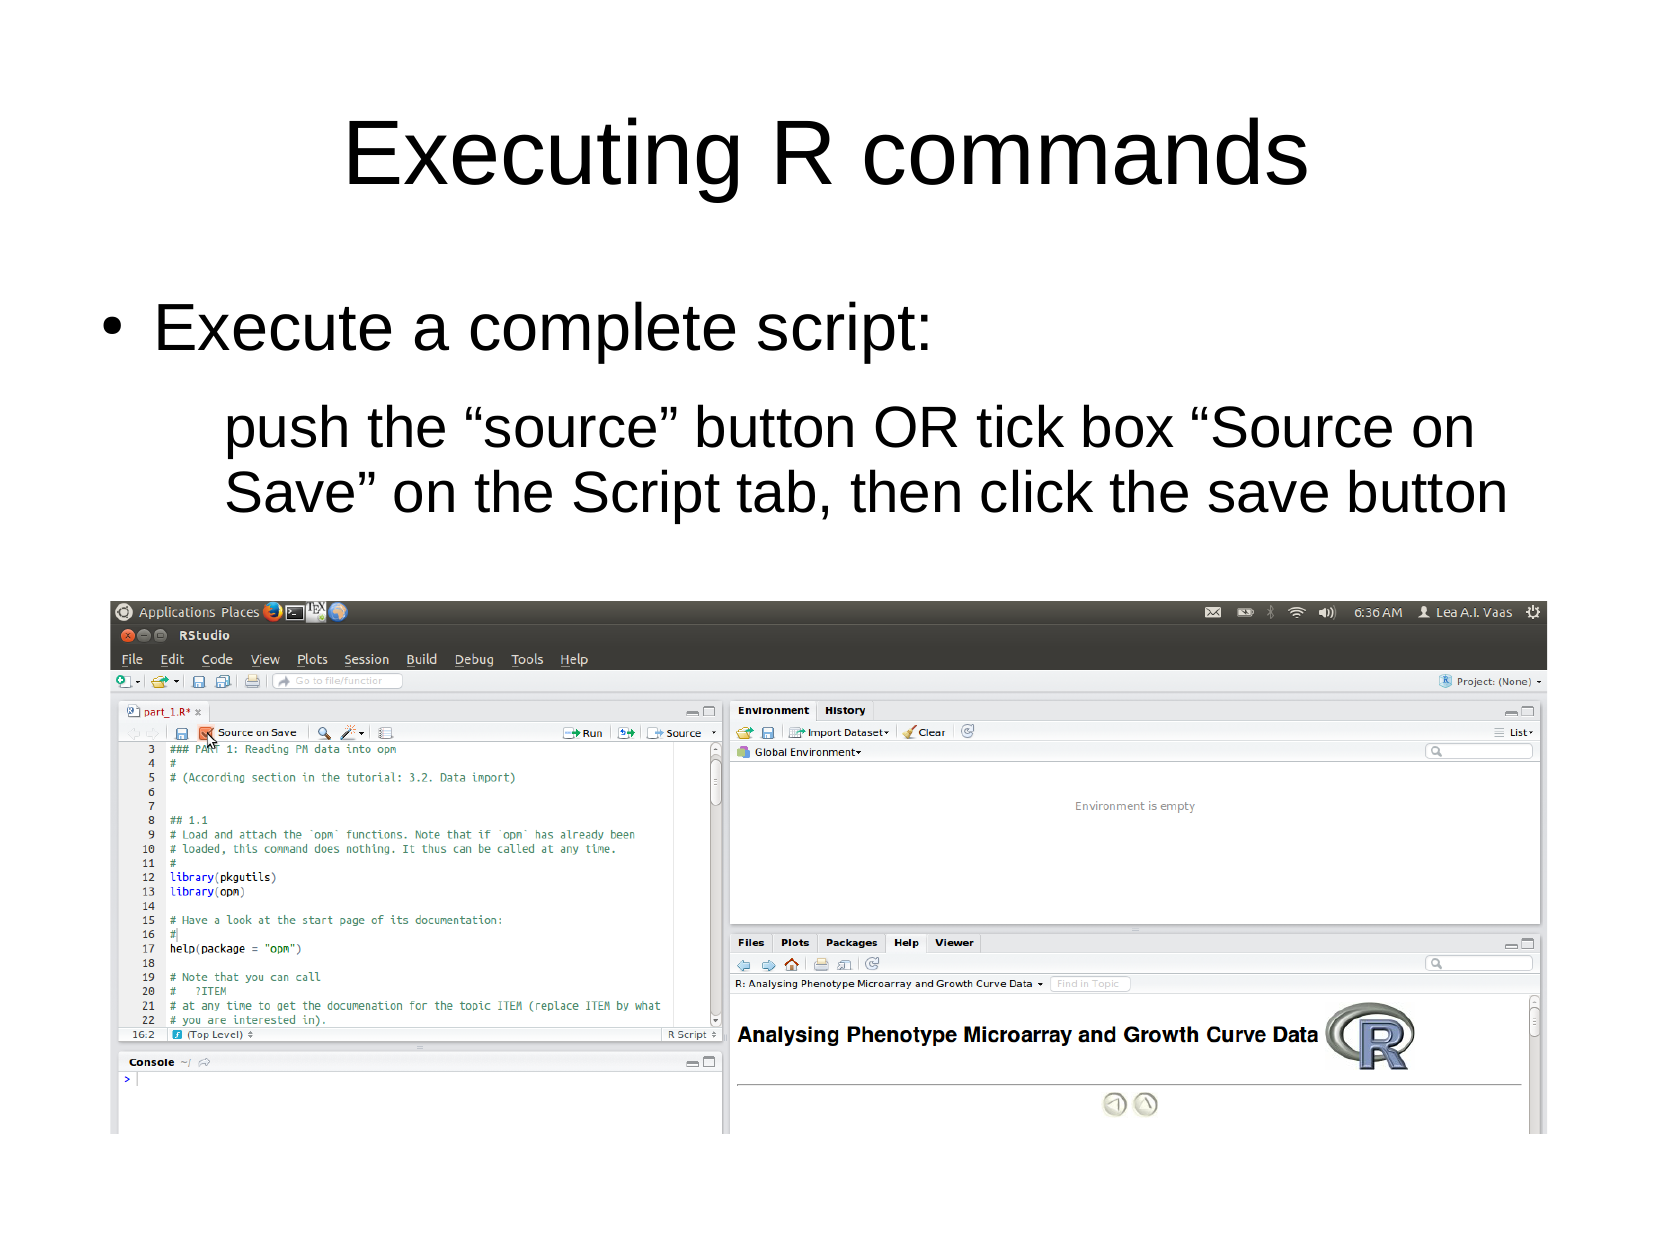

# Executing R commands
Execute a complete script:
push the “source” button OR tick box “Source on Save” on the Script tab, then click the save button